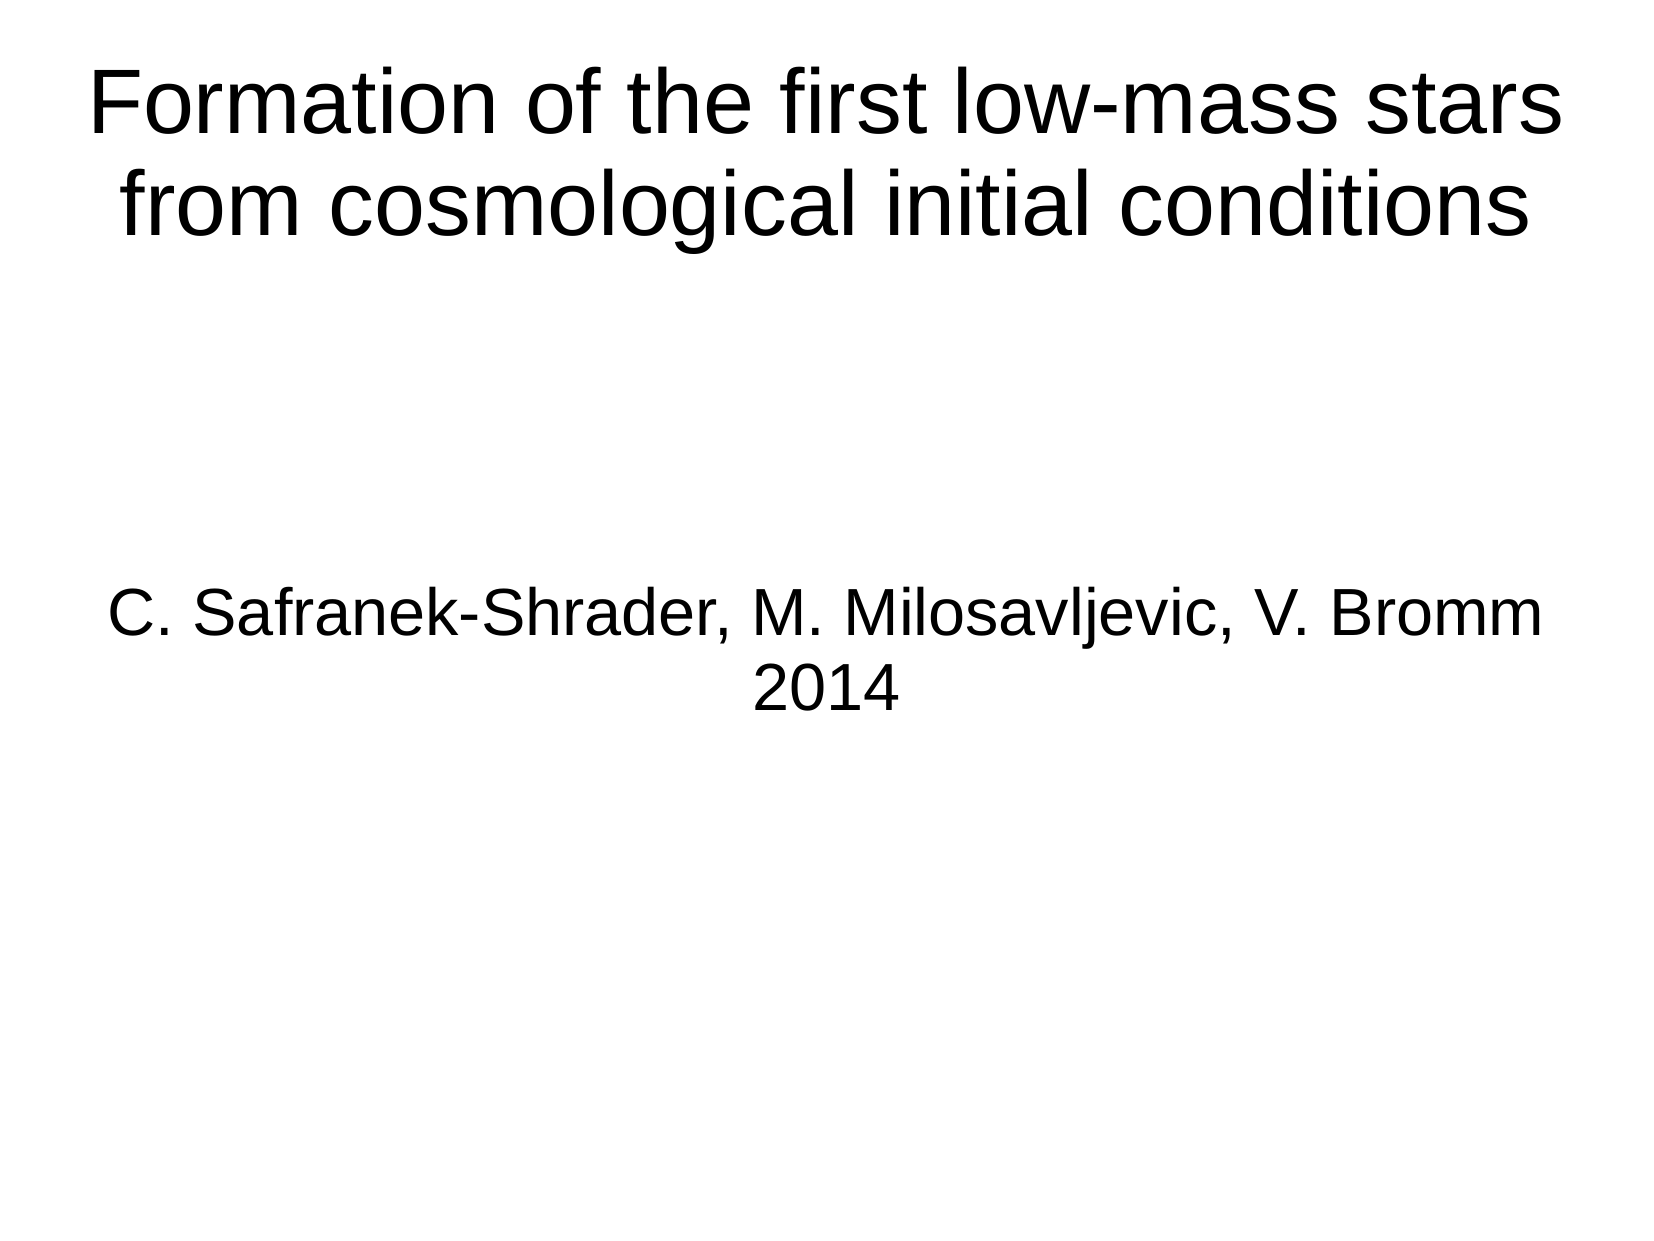

# Formation of the first low-mass stars from cosmological initial conditions
C. Safranek-Shrader, M. Milosavljevic, V. Bromm
2014